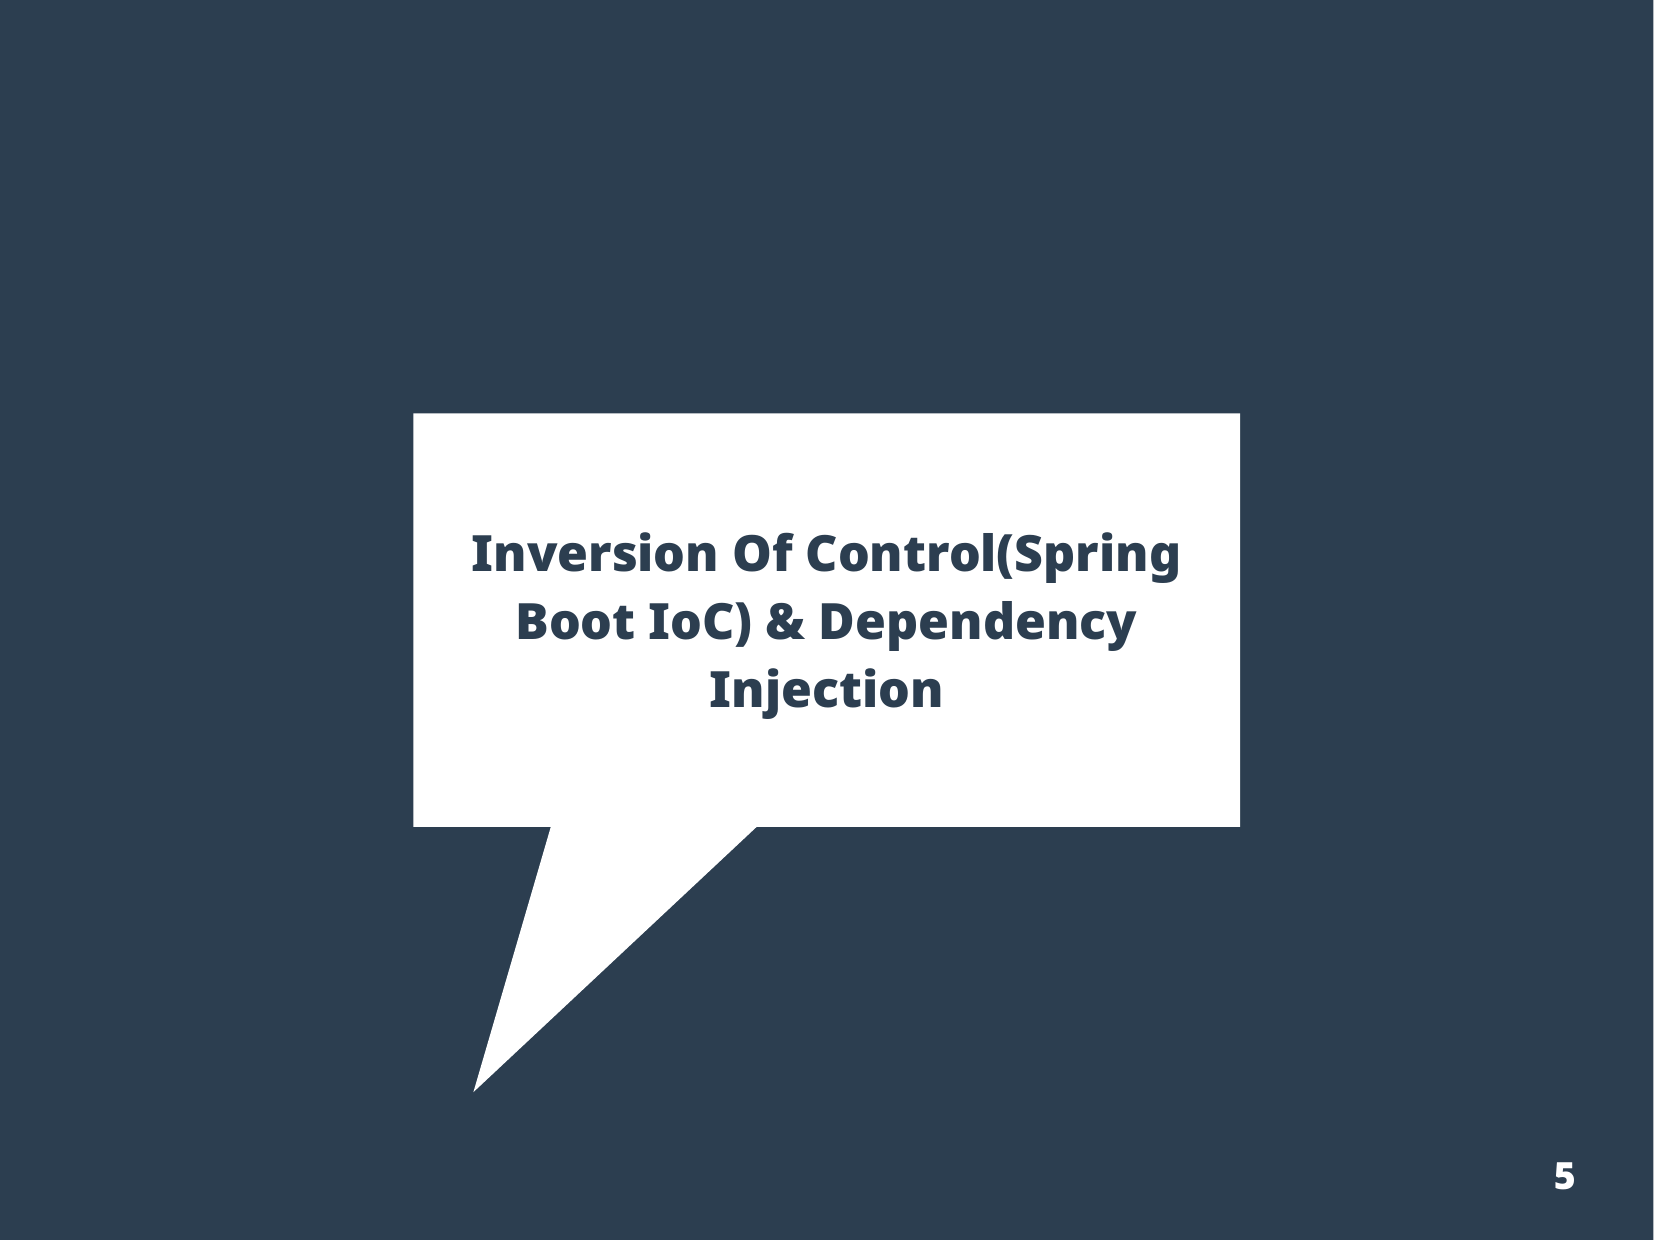

# Inversion Of Control(Spring Boot IoC) & Dependency Injection
5